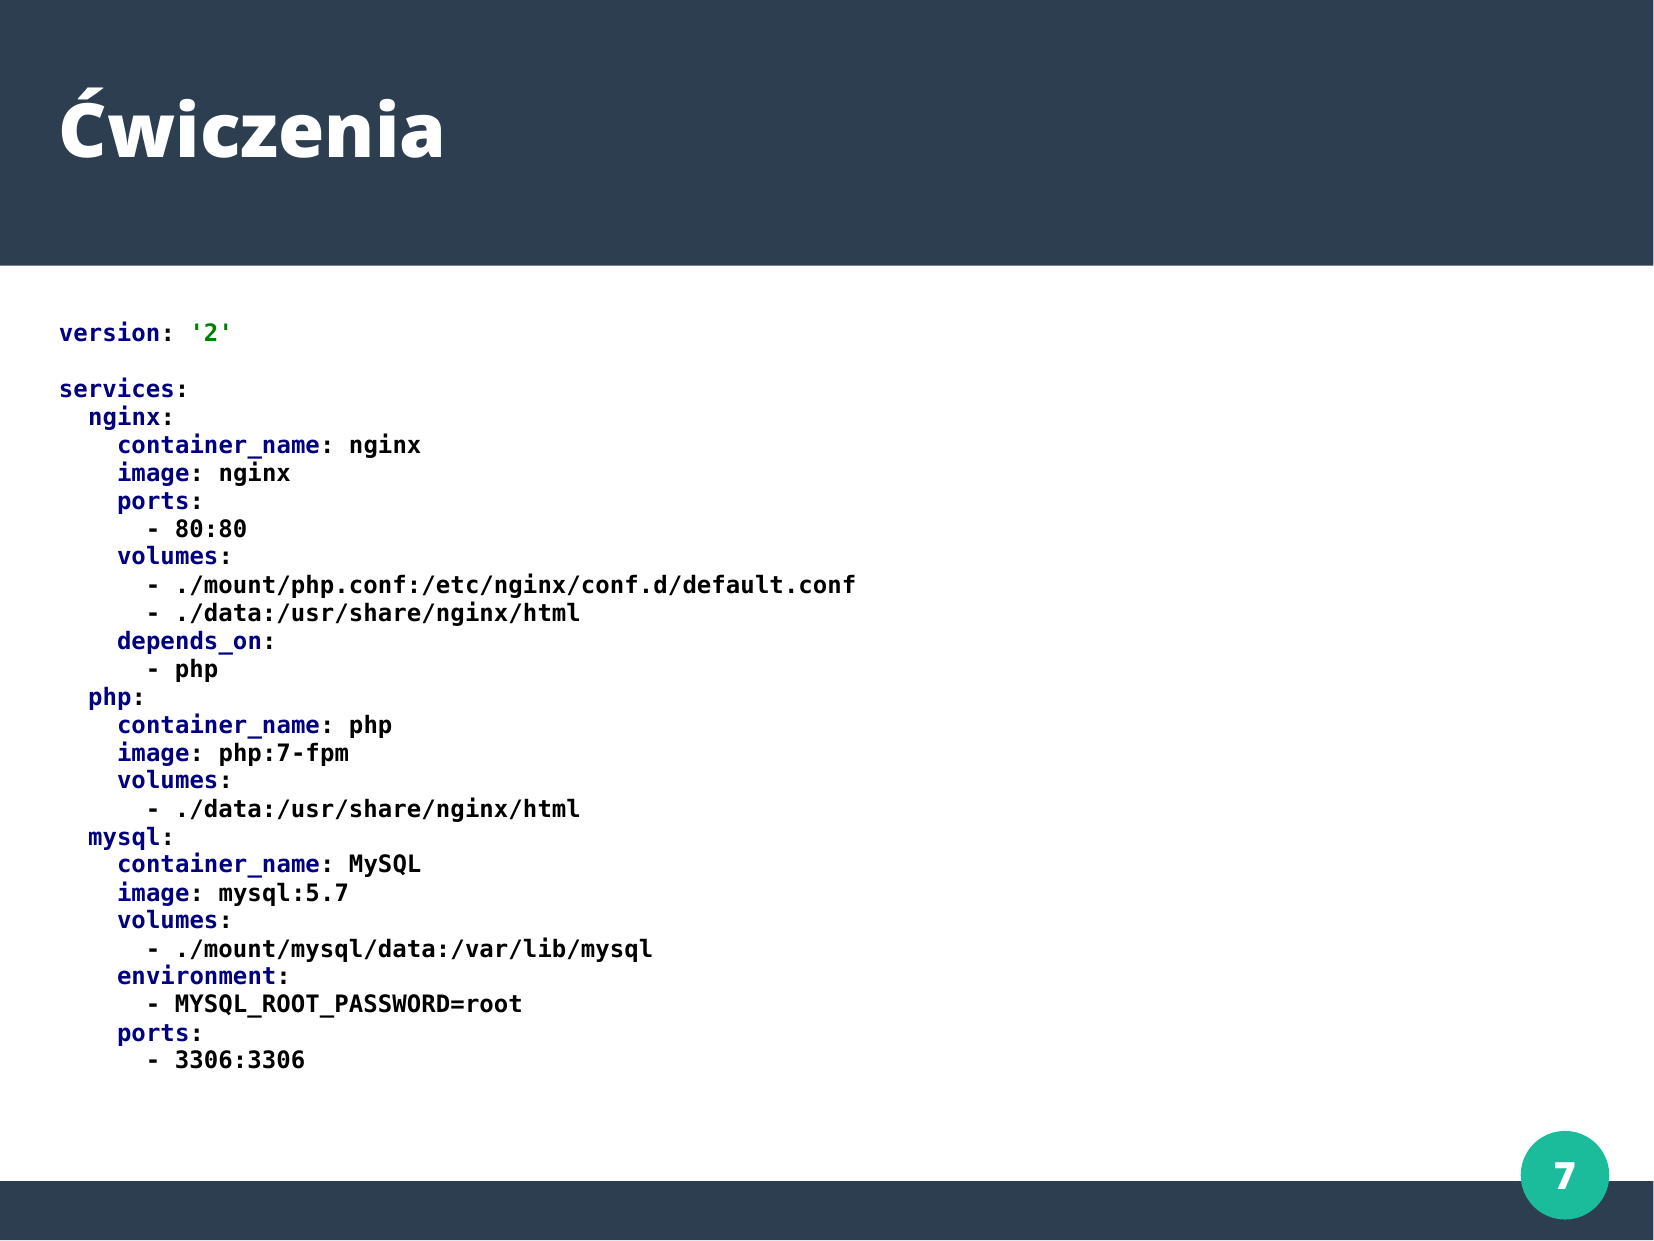

# Ćwiczenia
version: '2'
services:
 nginx:
 container_name: nginx
 image: nginx
 ports:
 - 80:80
 volumes:
 - ./mount/php.conf:/etc/nginx/conf.d/default.conf
 - ./data:/usr/share/nginx/html
 depends_on:
 - php
 php:
 container_name: php
 image: php:7-fpm
 volumes:
 - ./data:/usr/share/nginx/html
 mysql:
 container_name: MySQL
 image: mysql:5.7
 volumes:
 - ./mount/mysql/data:/var/lib/mysql
 environment:
 - MYSQL_ROOT_PASSWORD=root
 ports:
 - 3306:3306
7